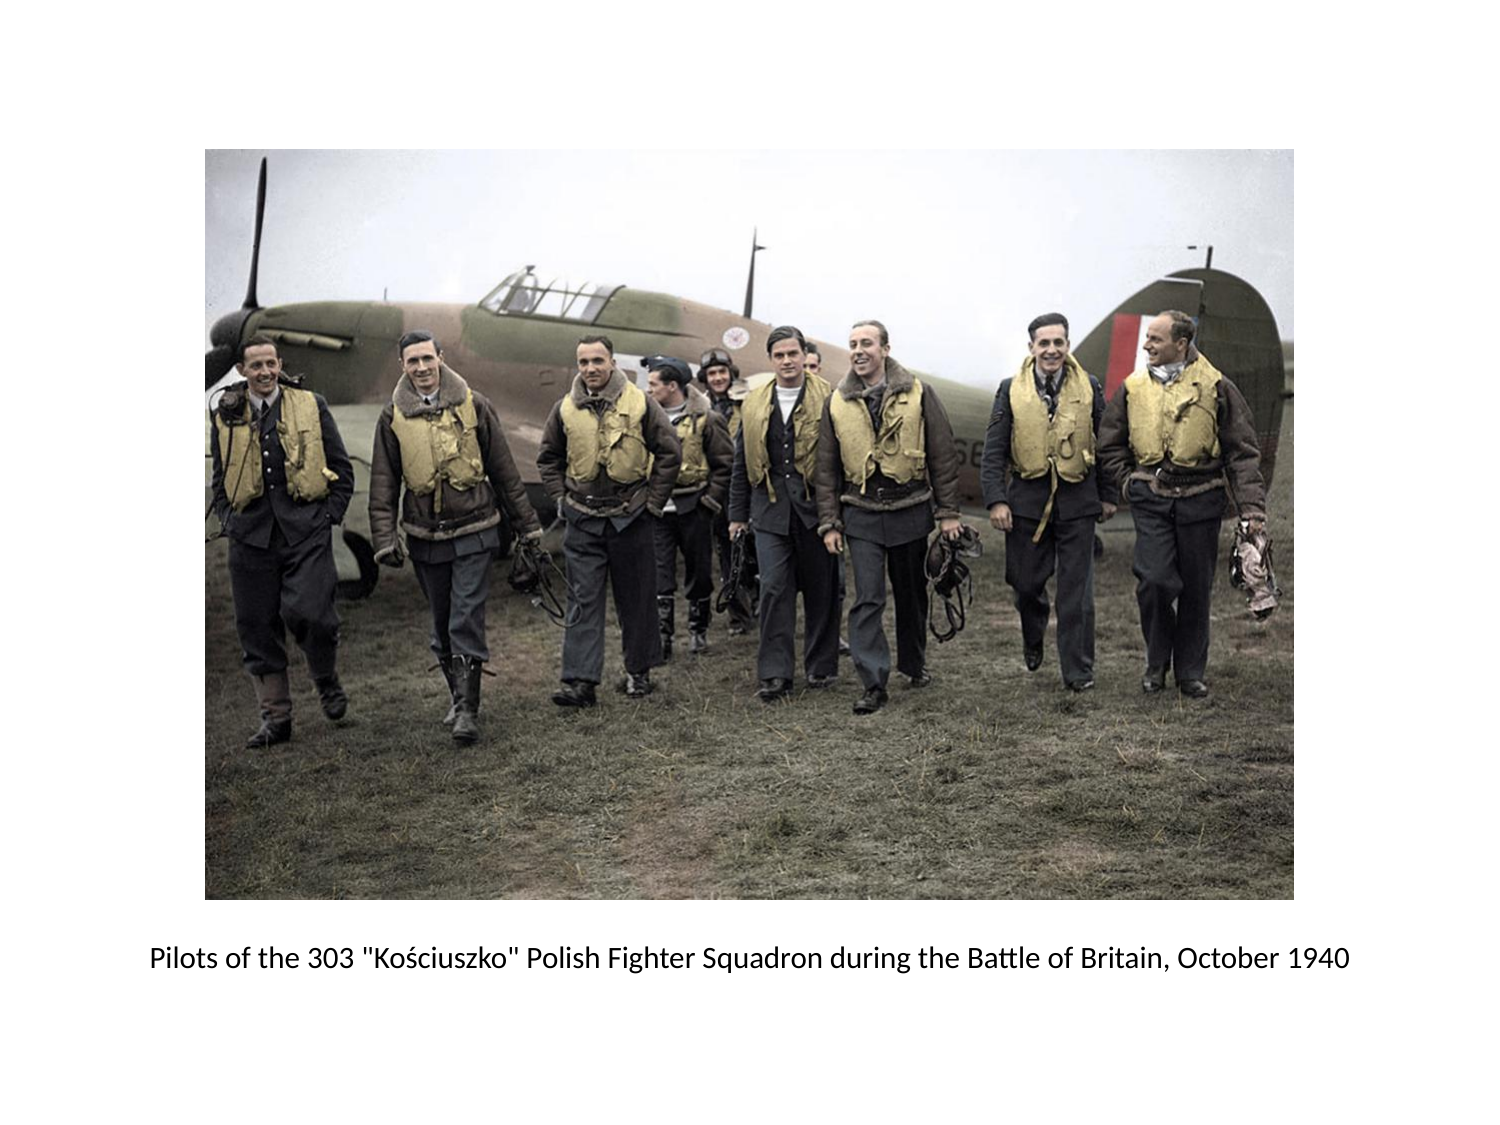

Pilots of the 303 "Kościuszko" Polish Fighter Squadron during the Battle of Britain, October 1940